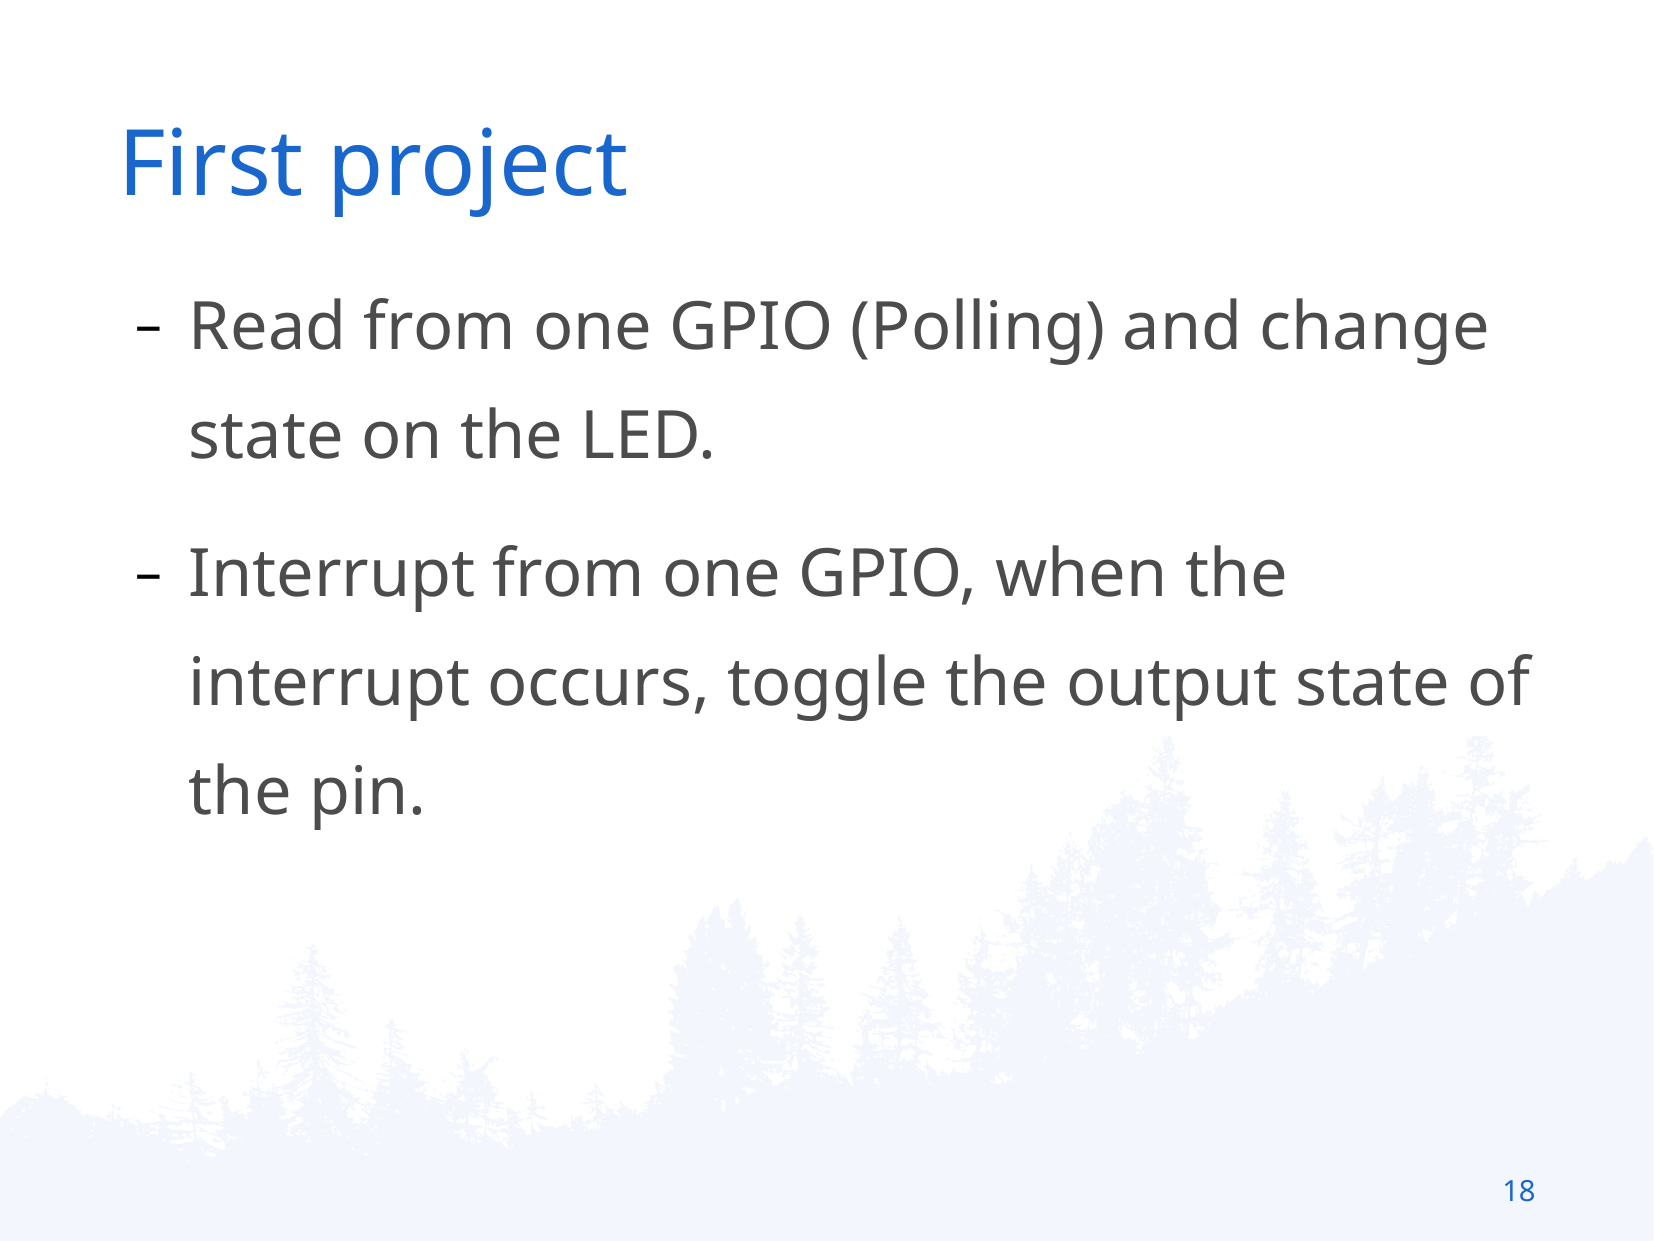

# First project
Read from one GPIO (Polling) and change state on the LED.
Interrupt from one GPIO, when the interrupt occurs, toggle the output state of the pin.
18